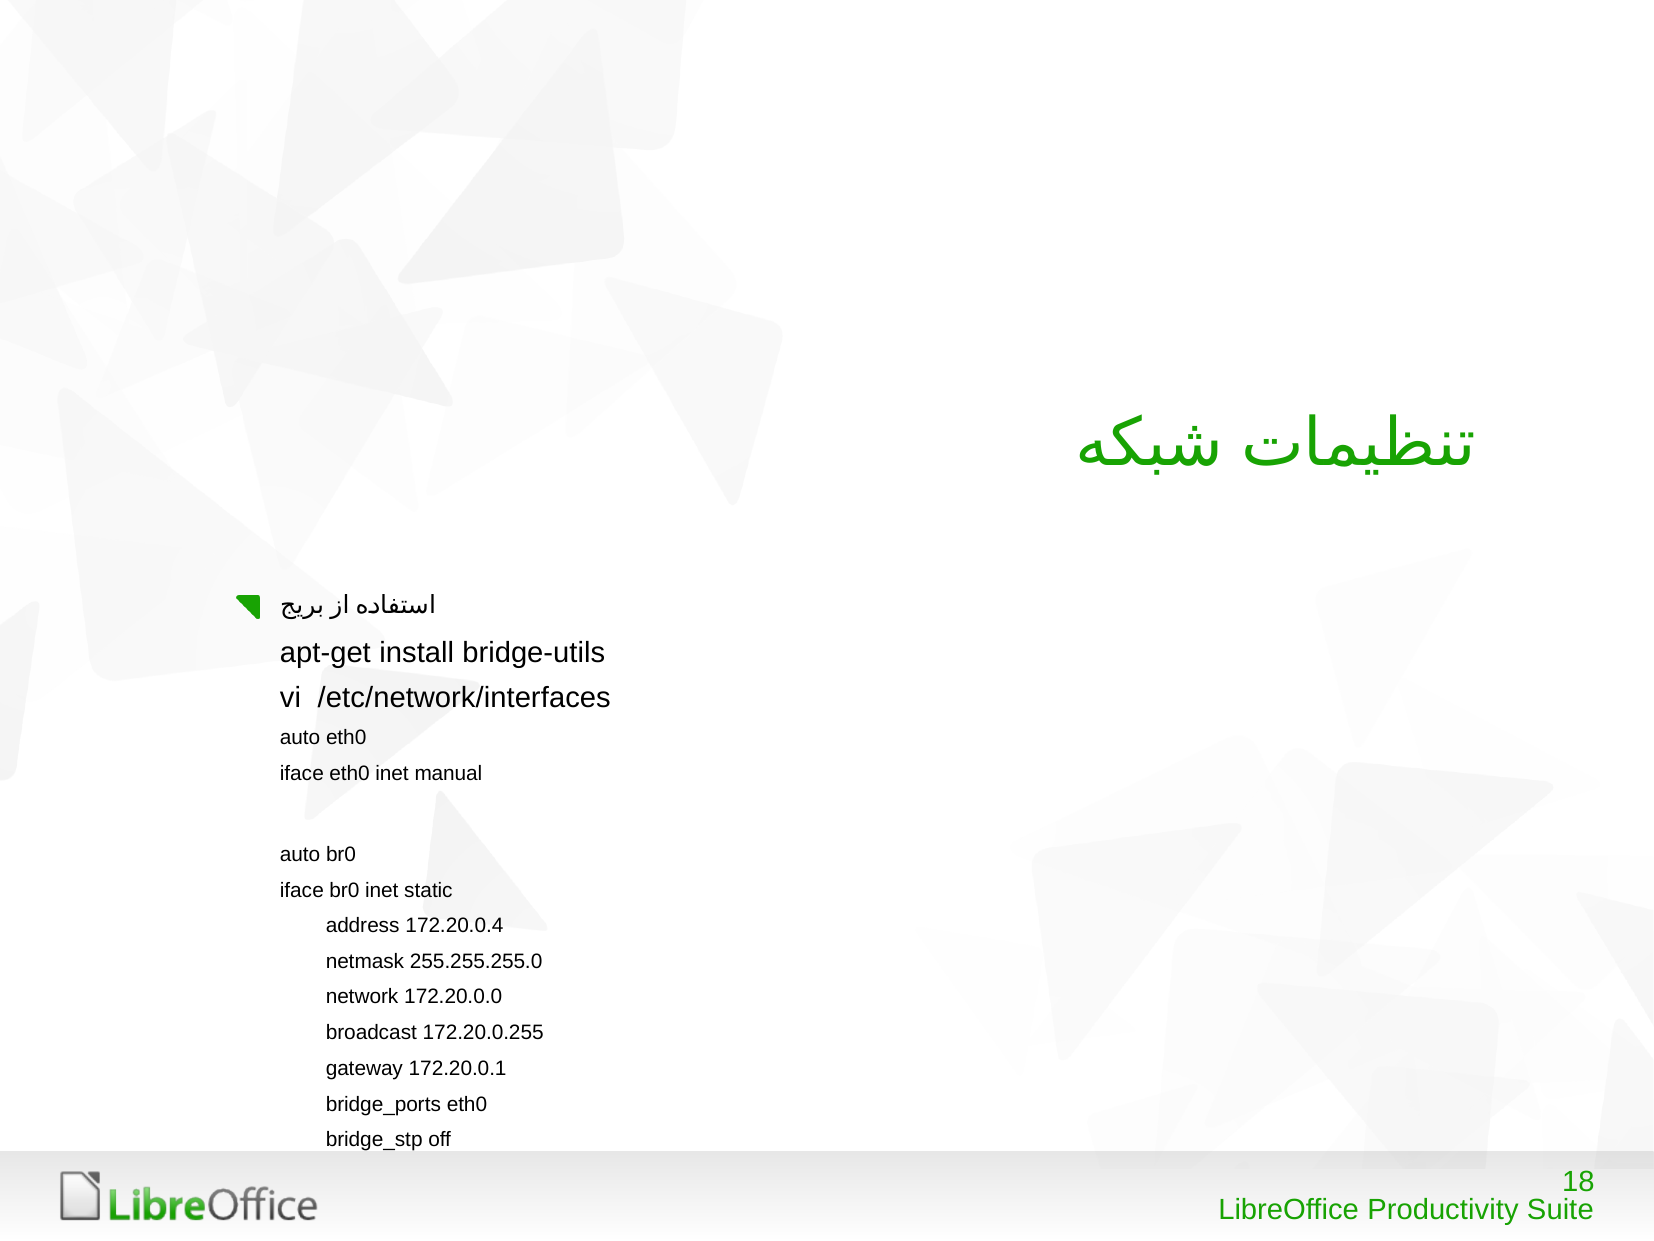

# تنظیمات شبکه
استفاده از بریج
apt-get install bridge-utils
vi /etc/network/interfaces
auto eth0
iface eth0 inet manual
auto br0
iface br0 inet static
 address 172.20.0.4
 netmask 255.255.255.0
 network 172.20.0.0
 broadcast 172.20.0.255
 gateway 172.20.0.1
 bridge_ports eth0
 bridge_stp off
18
LibreOffice Productivity Suite